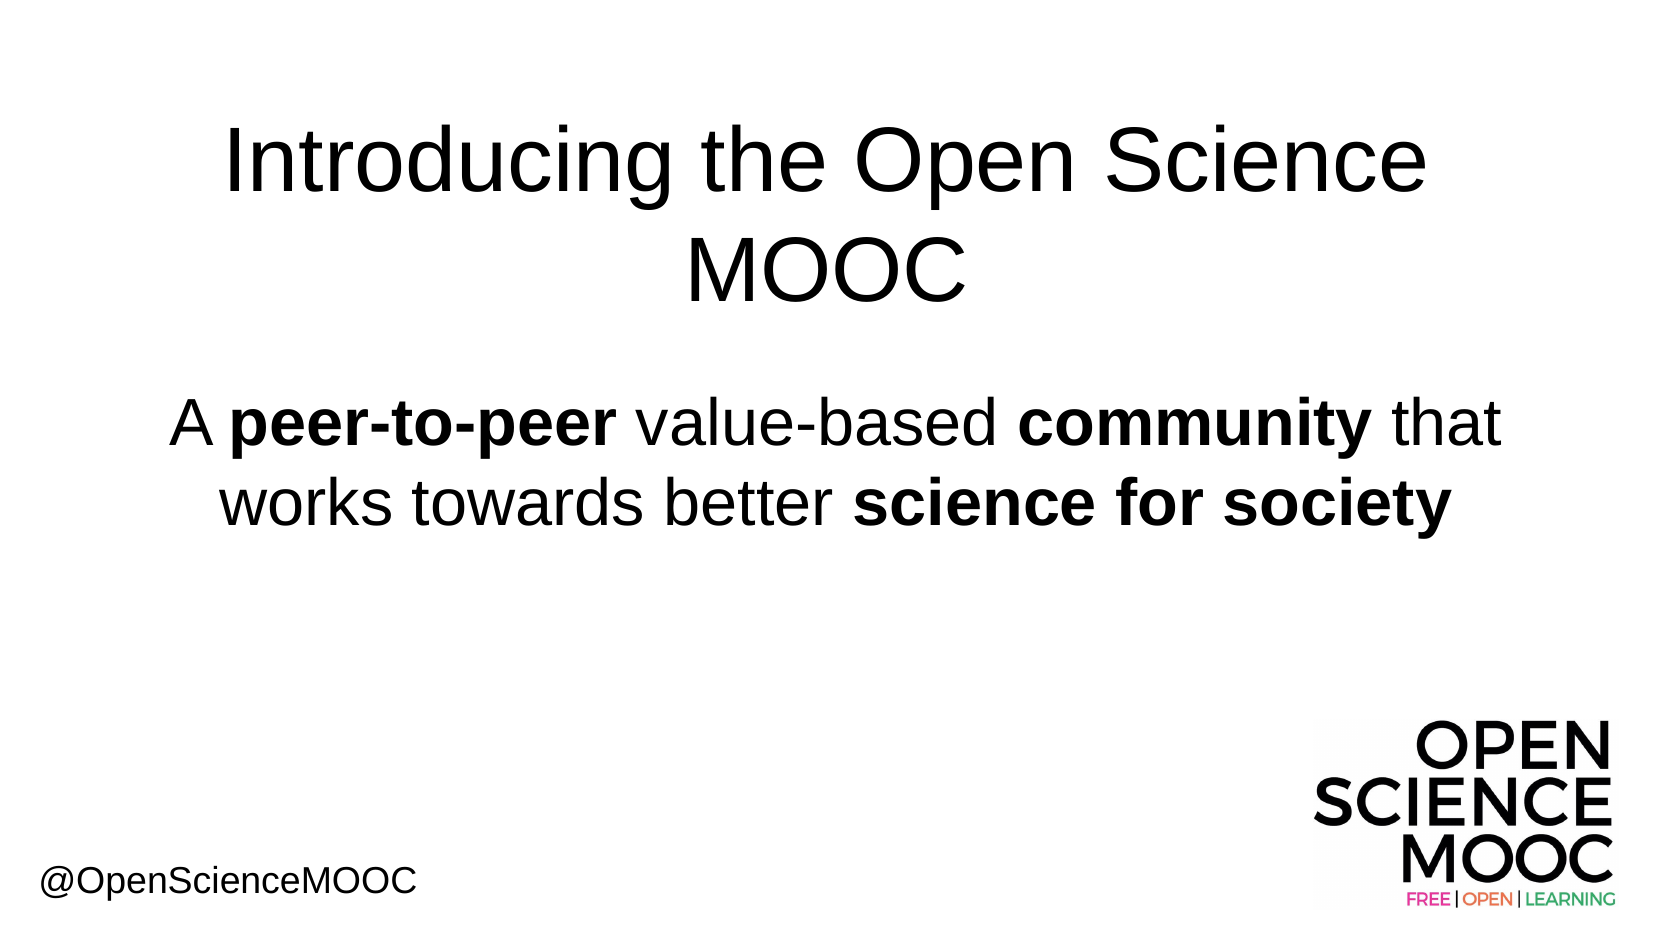

# Introducing the Open Science MOOC
A peer-to-peer value-based community that works towards better science for society
@OpenScienceMOOC